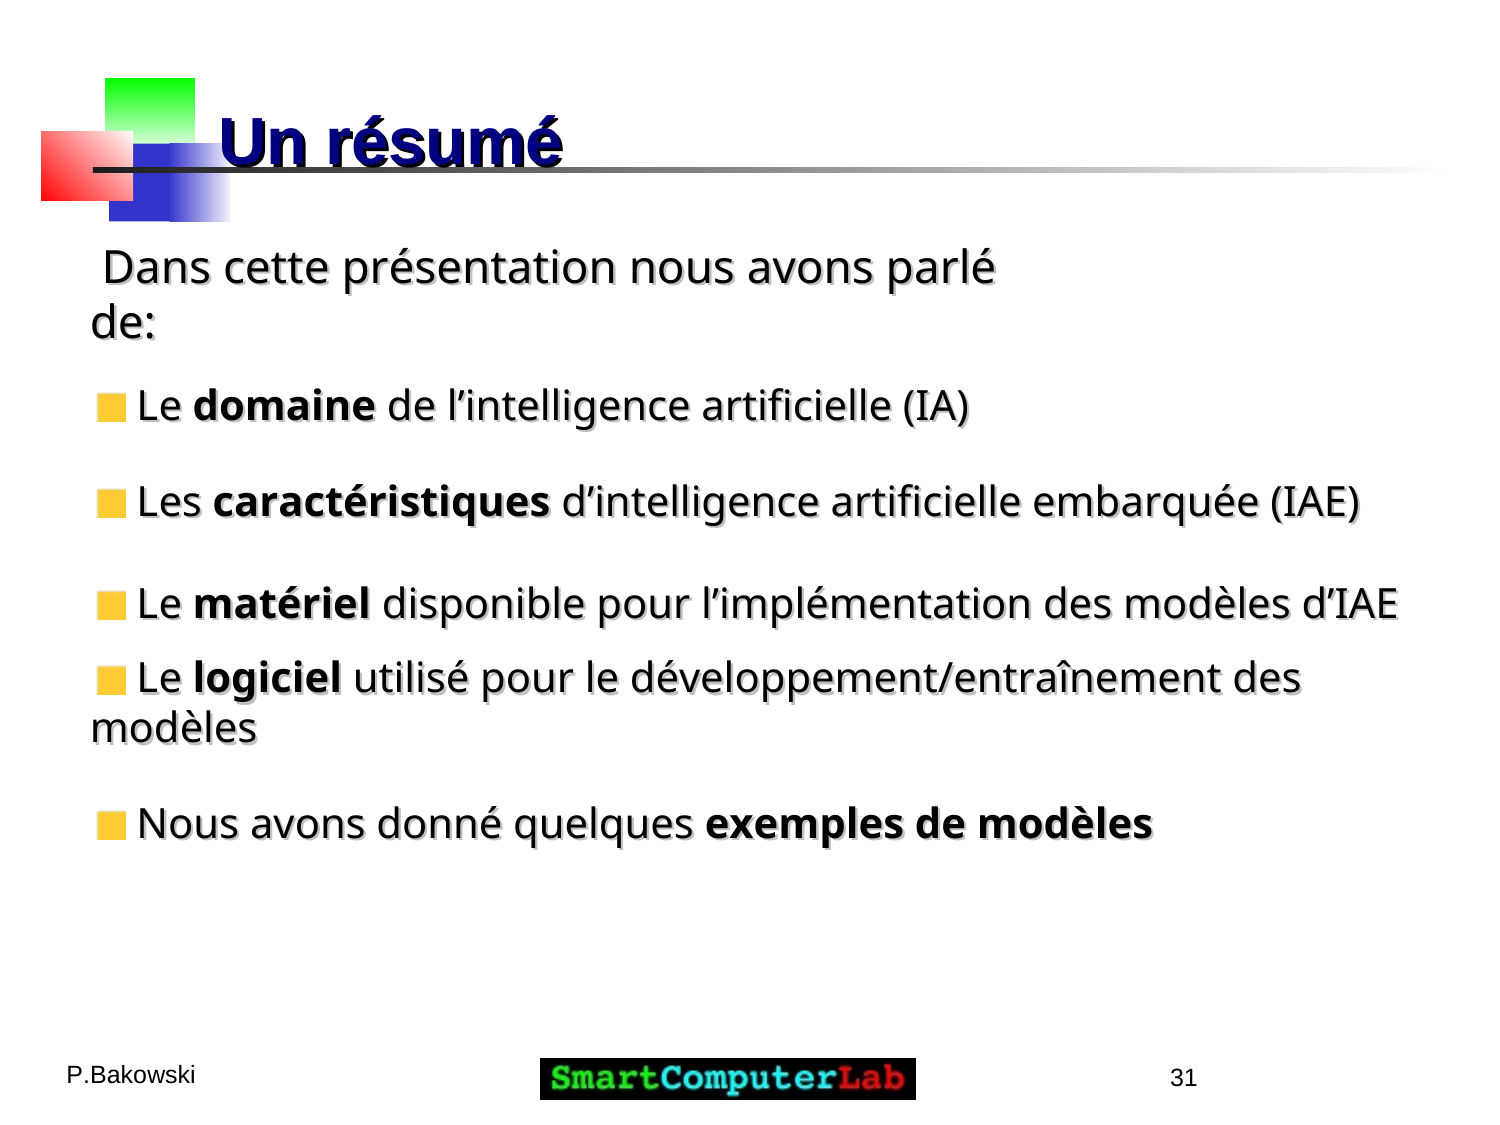

# Un résumé
 Dans cette présentation nous avons parlé de:
 Le domaine de l’intelligence artificielle (IA)
 Les caractéristiques d’intelligence artificielle embarquée (IAE)
 Le matériel disponible pour l’implémentation des modèles d’IAE
 Le logiciel utilisé pour le développement/entraînement des modèles
 Nous avons donné quelques exemples de modèles
31